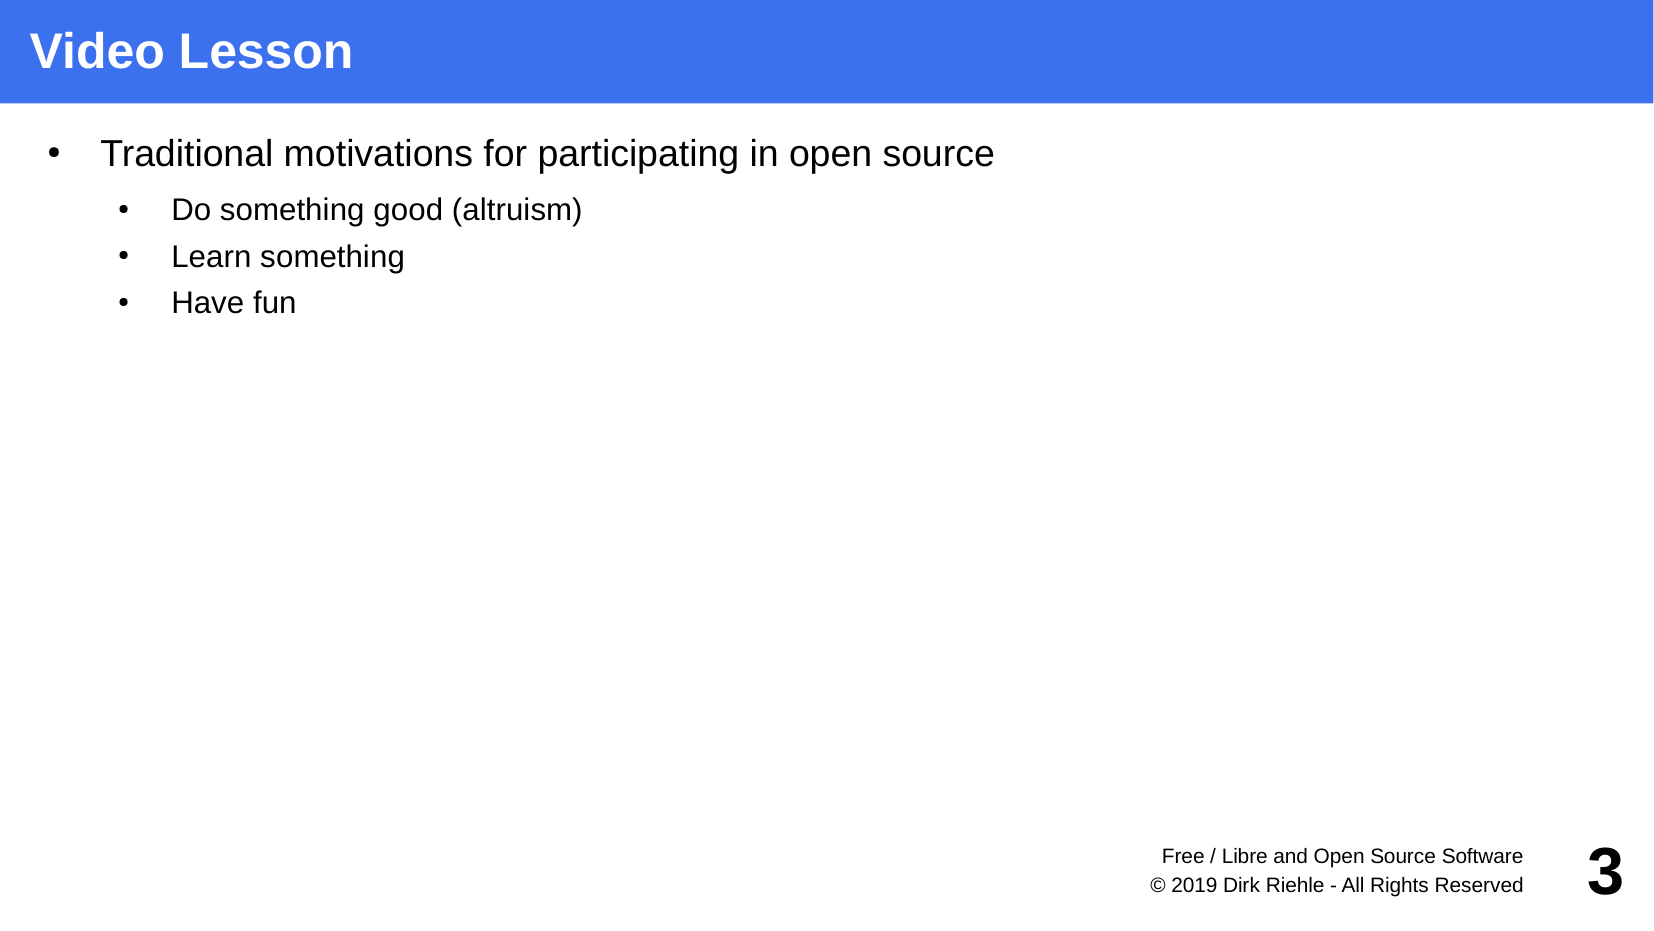

# Video Lesson
Traditional motivations for participating in open source
Do something good (altruism)
Learn something
Have fun
Free / Libre and Open Source Software
3
© 2019 Dirk Riehle - All Rights Reserved